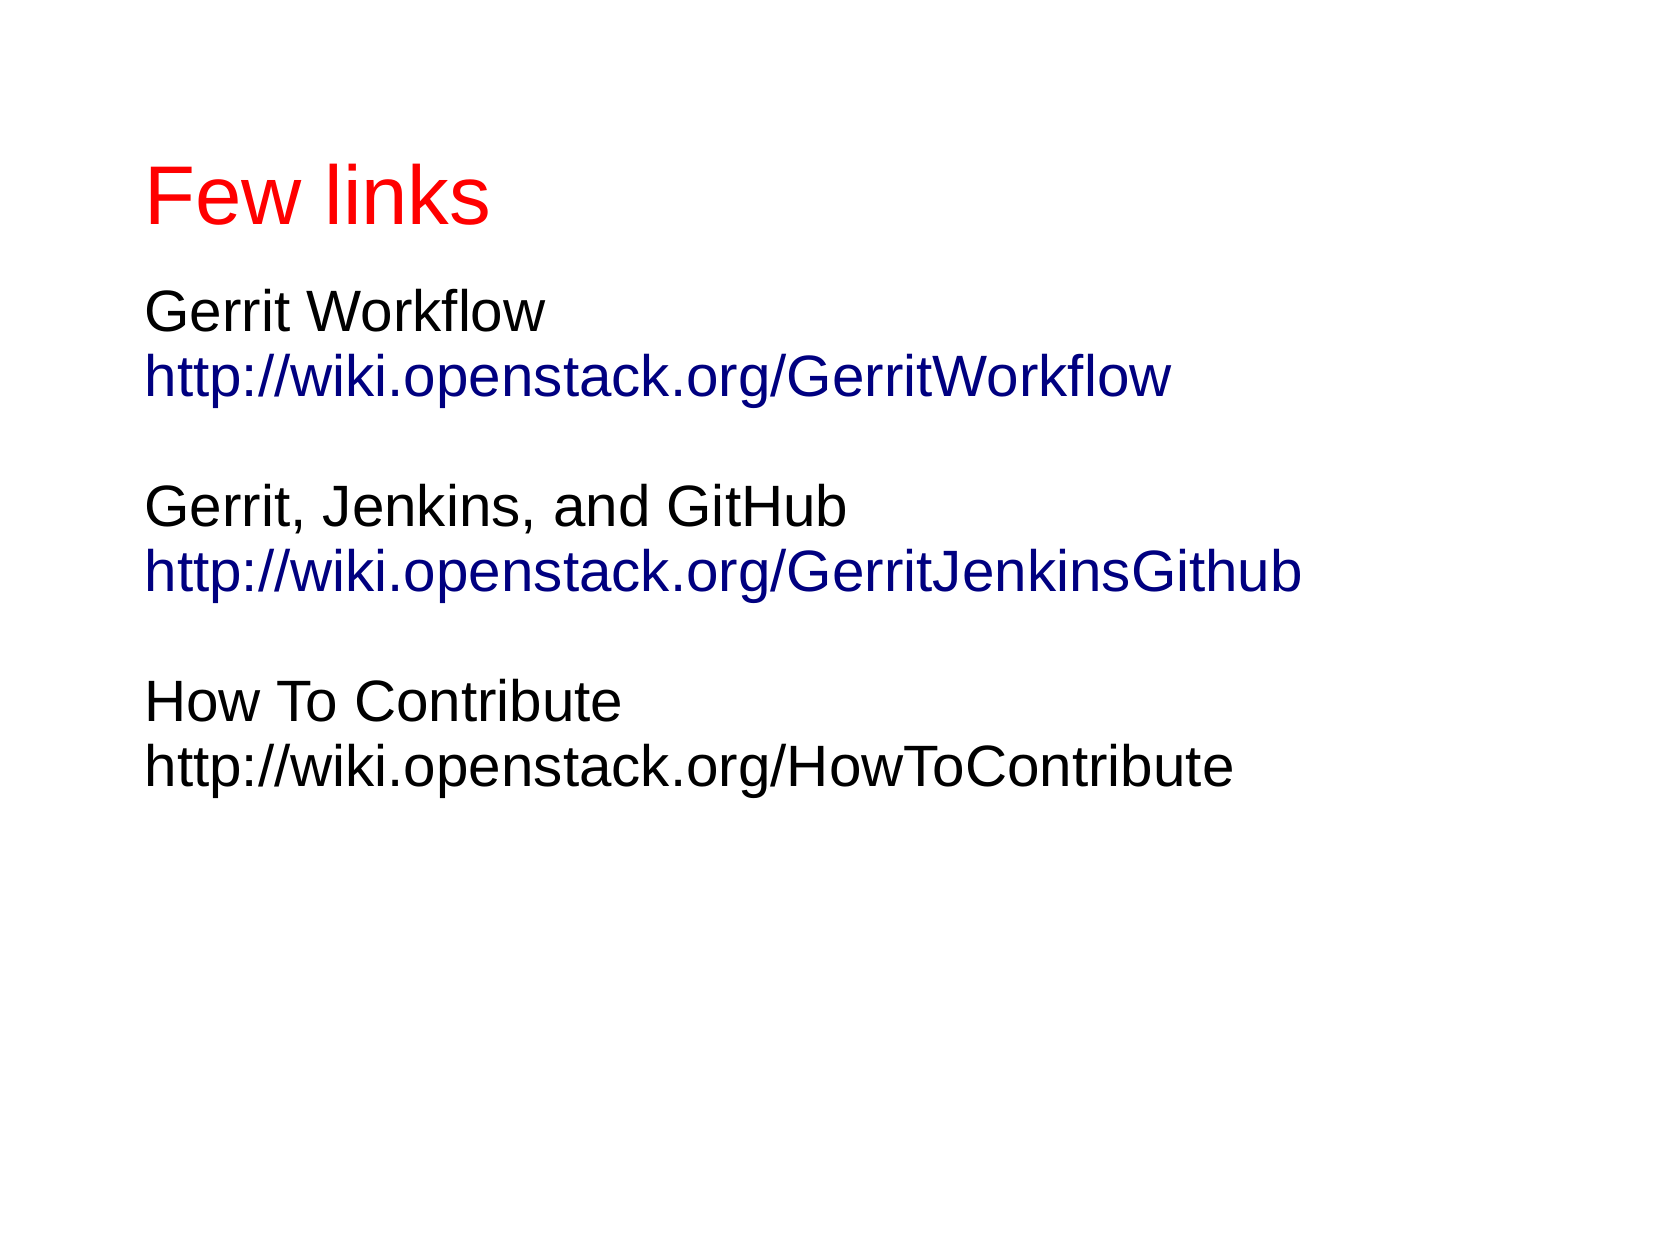

Few links
Gerrit Workflow
http://wiki.openstack.org/GerritWorkflow
Gerrit, Jenkins, and GitHub
http://wiki.openstack.org/GerritJenkinsGithub
How To Contribute
http://wiki.openstack.org/HowToContribute